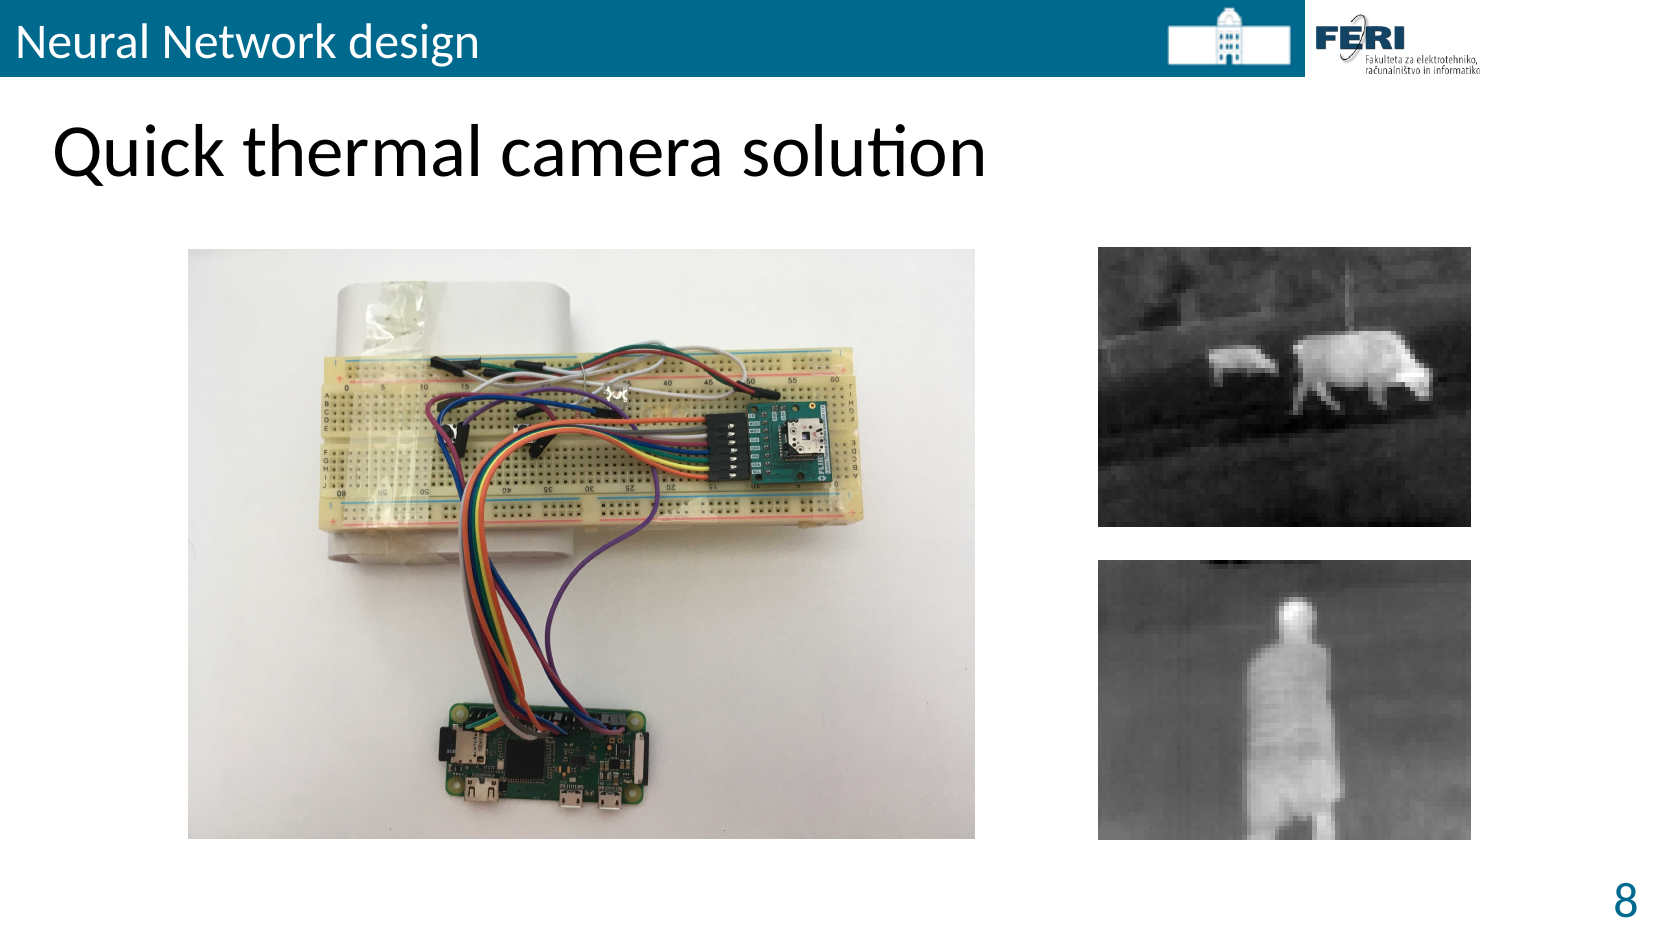

Neural Network design
# Quick thermal camera solution